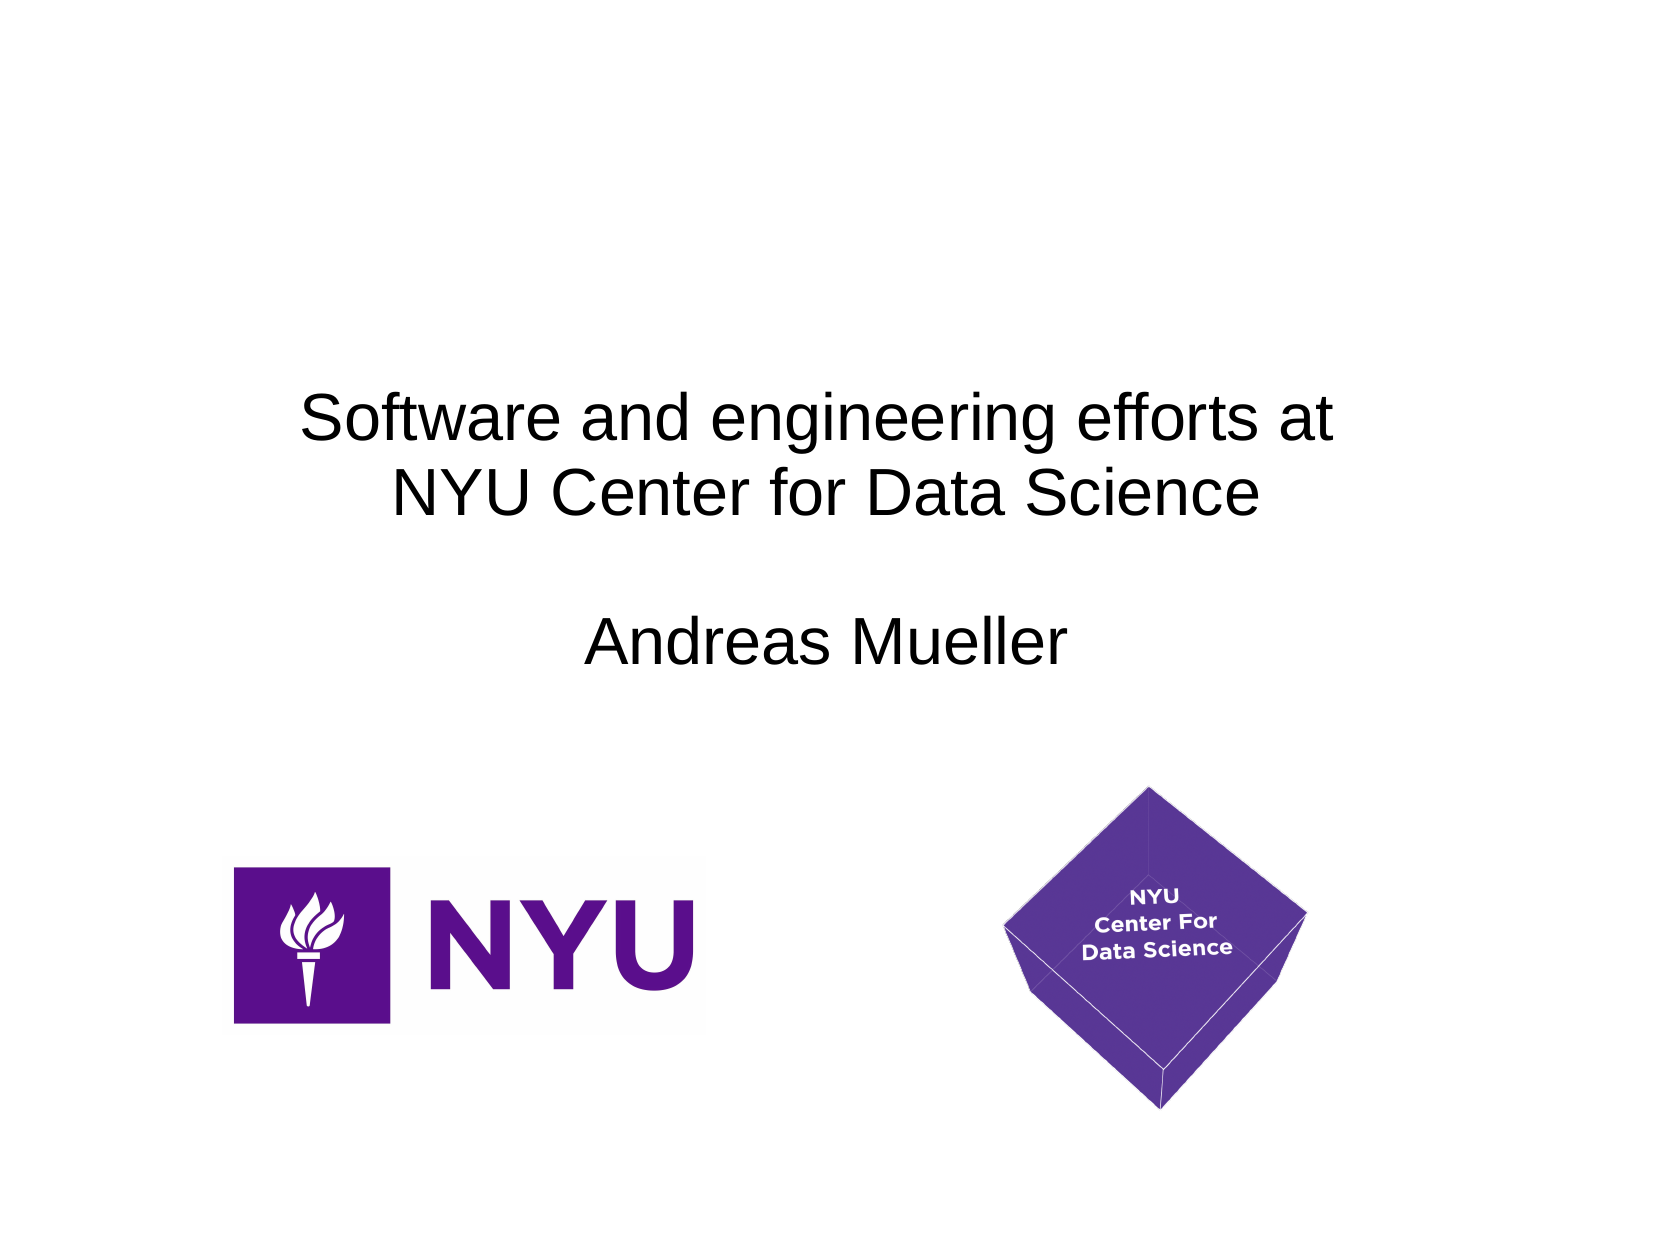

# Software and engineering efforts at
NYU Center for Data Science
Andreas Mueller